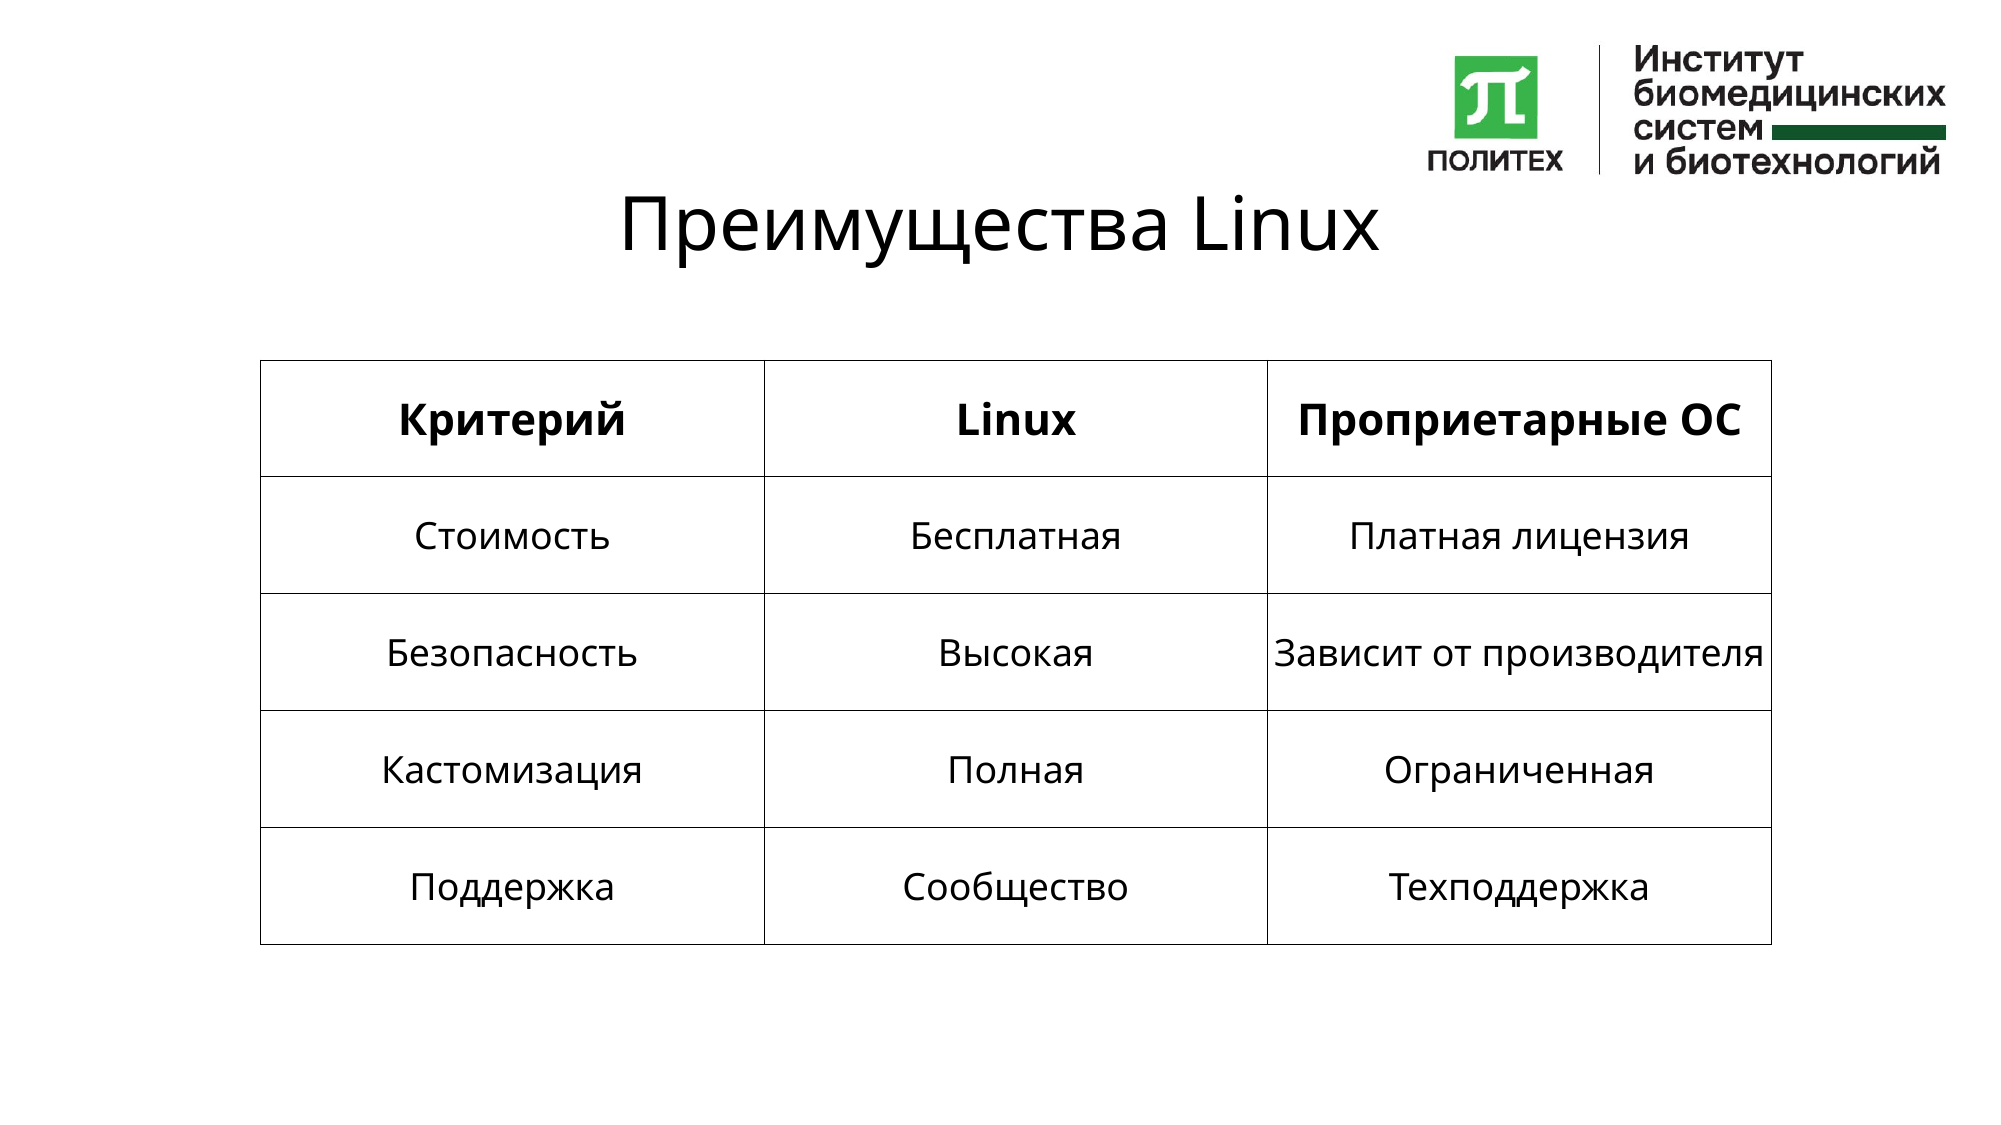

Преимущества Linux
| Критерий | Linux | Проприетарные ОС |
| --- | --- | --- |
| Стоимость | Бесплатная | Платная лицензия |
| Безопасность | Высокая | Зависит от производителя |
| Кастомизация | Полная | Ограниченная |
| Поддержка | Сообщество | Техподдержка |